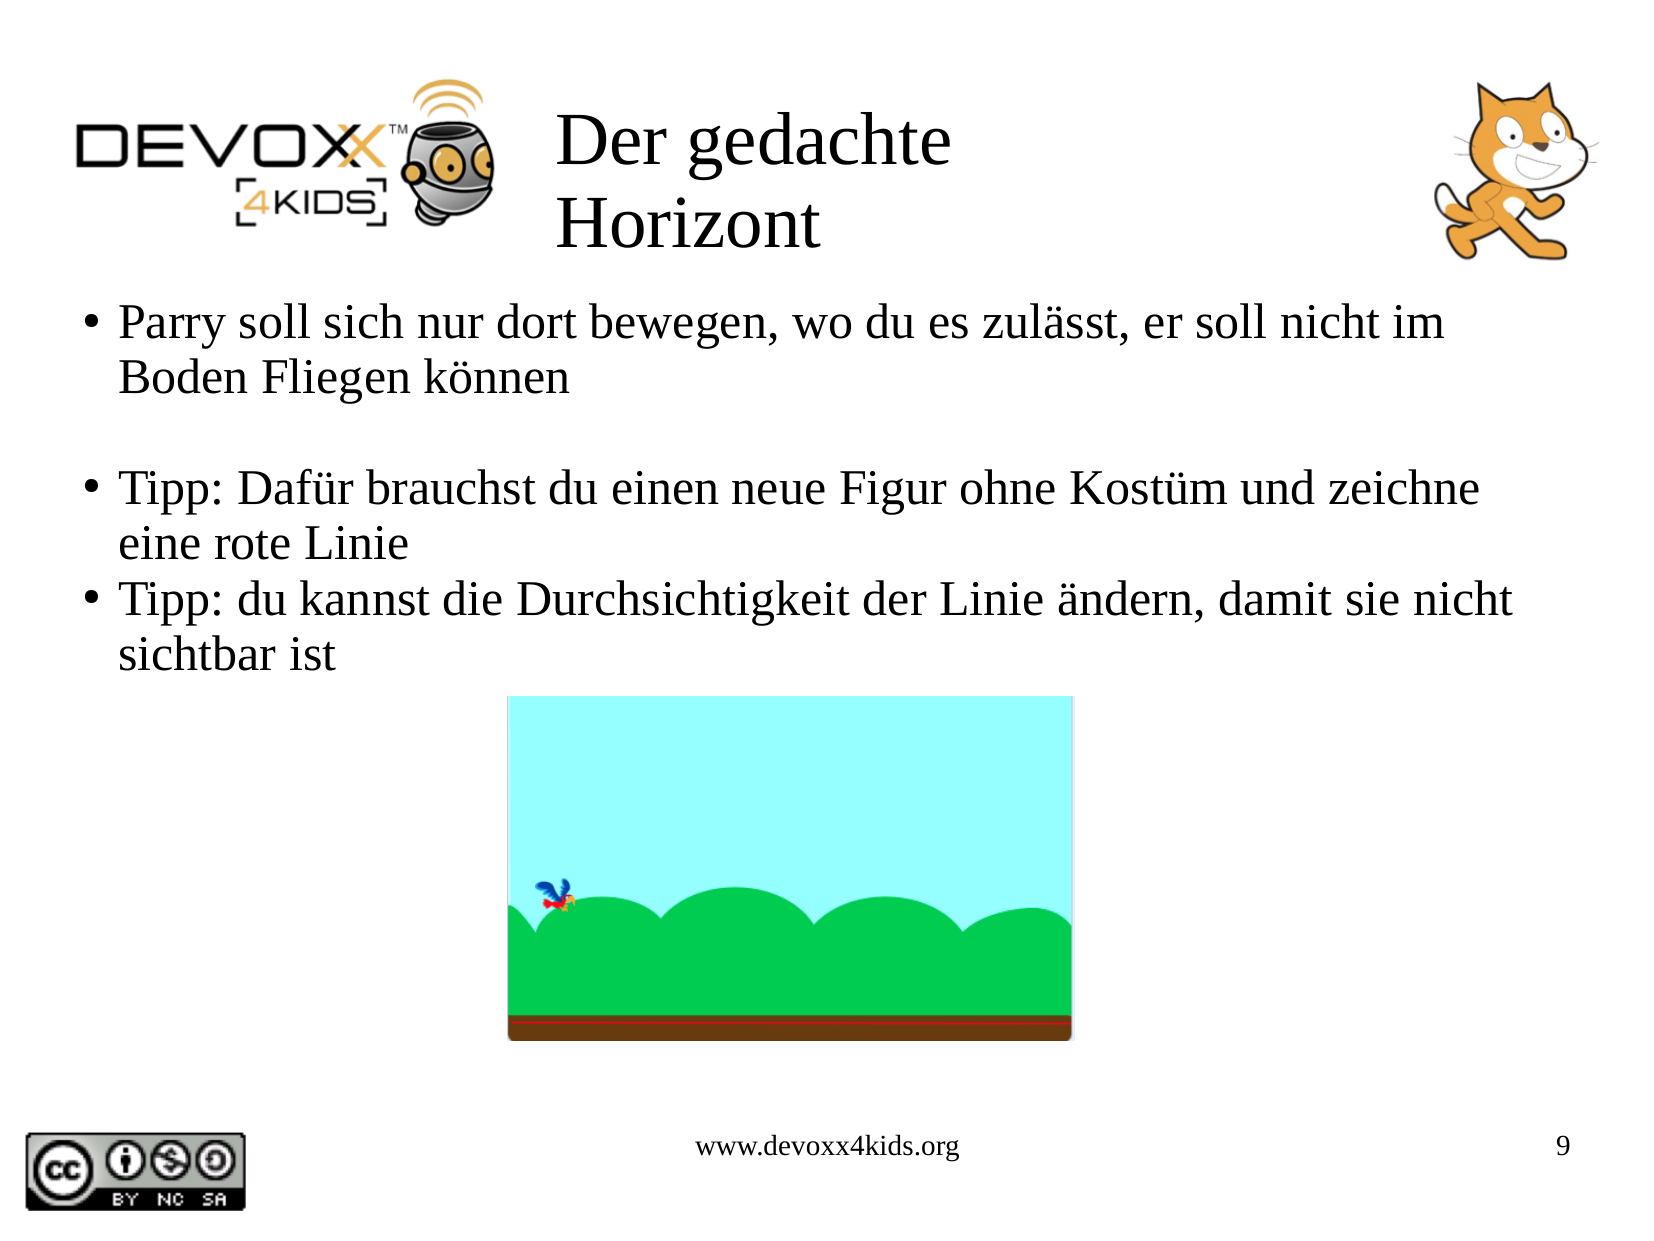

# Der gedachte Horizont
Parry soll sich nur dort bewegen, wo du es zulässt, er soll nicht im Boden Fliegen können
Tipp: Dafür brauchst du einen neue Figur ohne Kostüm und zeichne eine rote Linie
Tipp: du kannst die Durchsichtigkeit der Linie ändern, damit sie nicht sichtbar ist
www.devoxx4kids.org
9